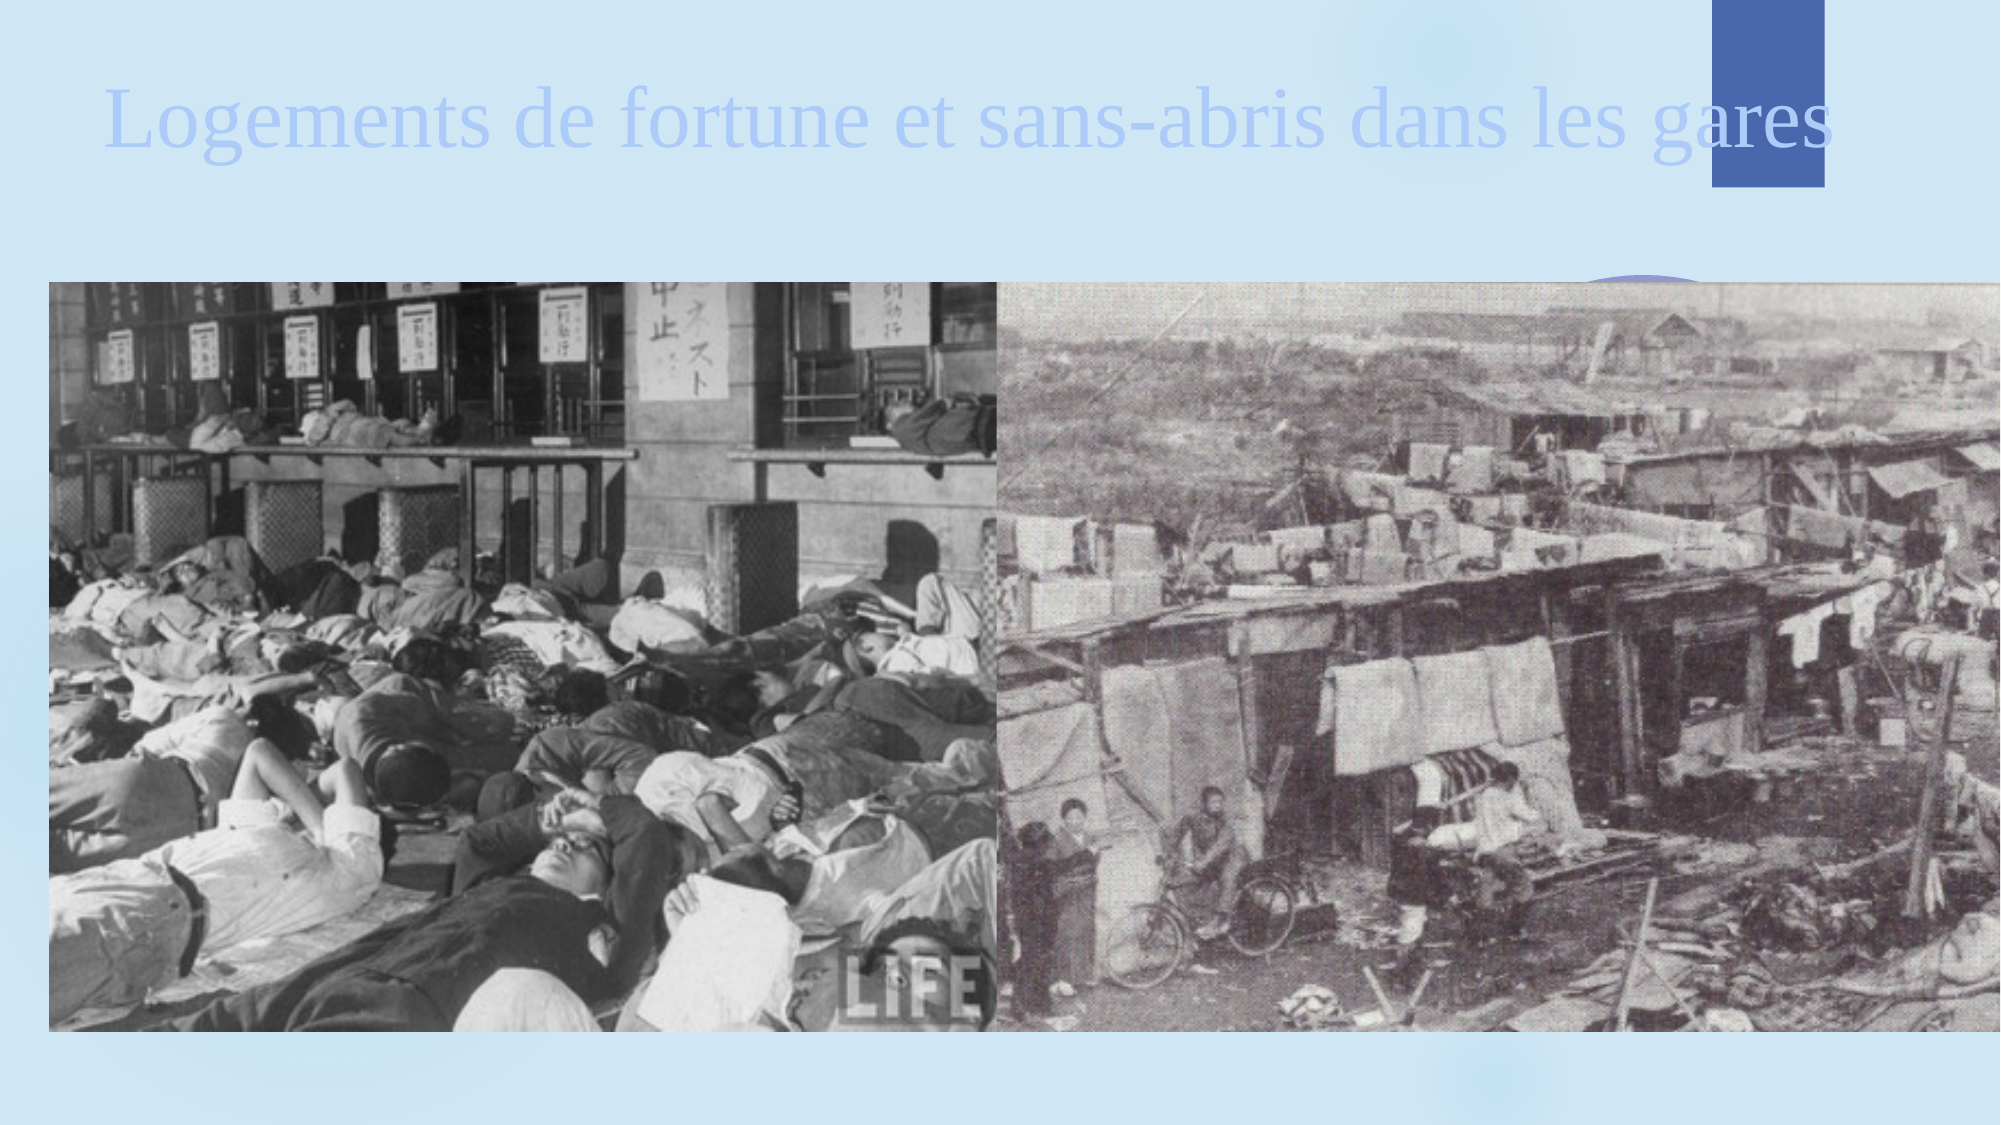

# Logements de fortune et sans-abris dans les gares